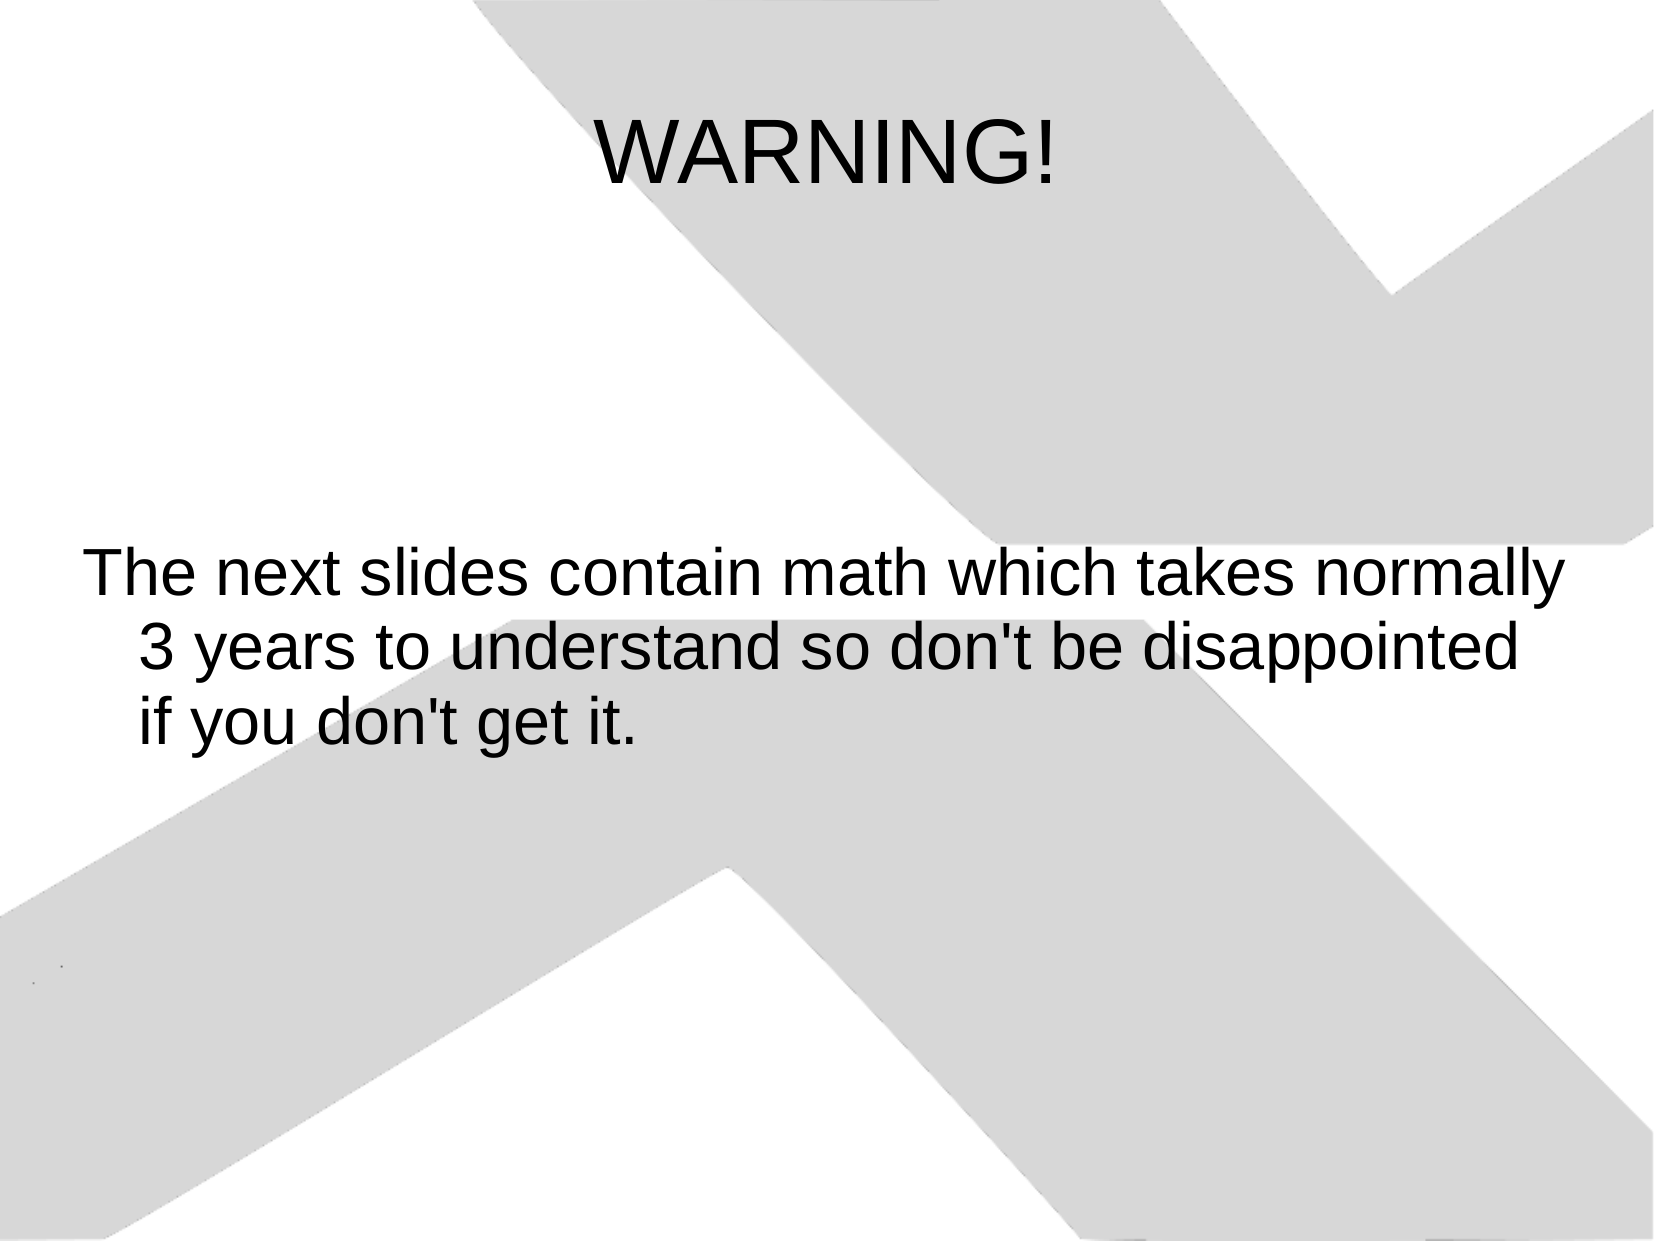

# WARNING!
The next slides contain math which takes normally 3 years to understand so don't be disappointed if you don't get it.